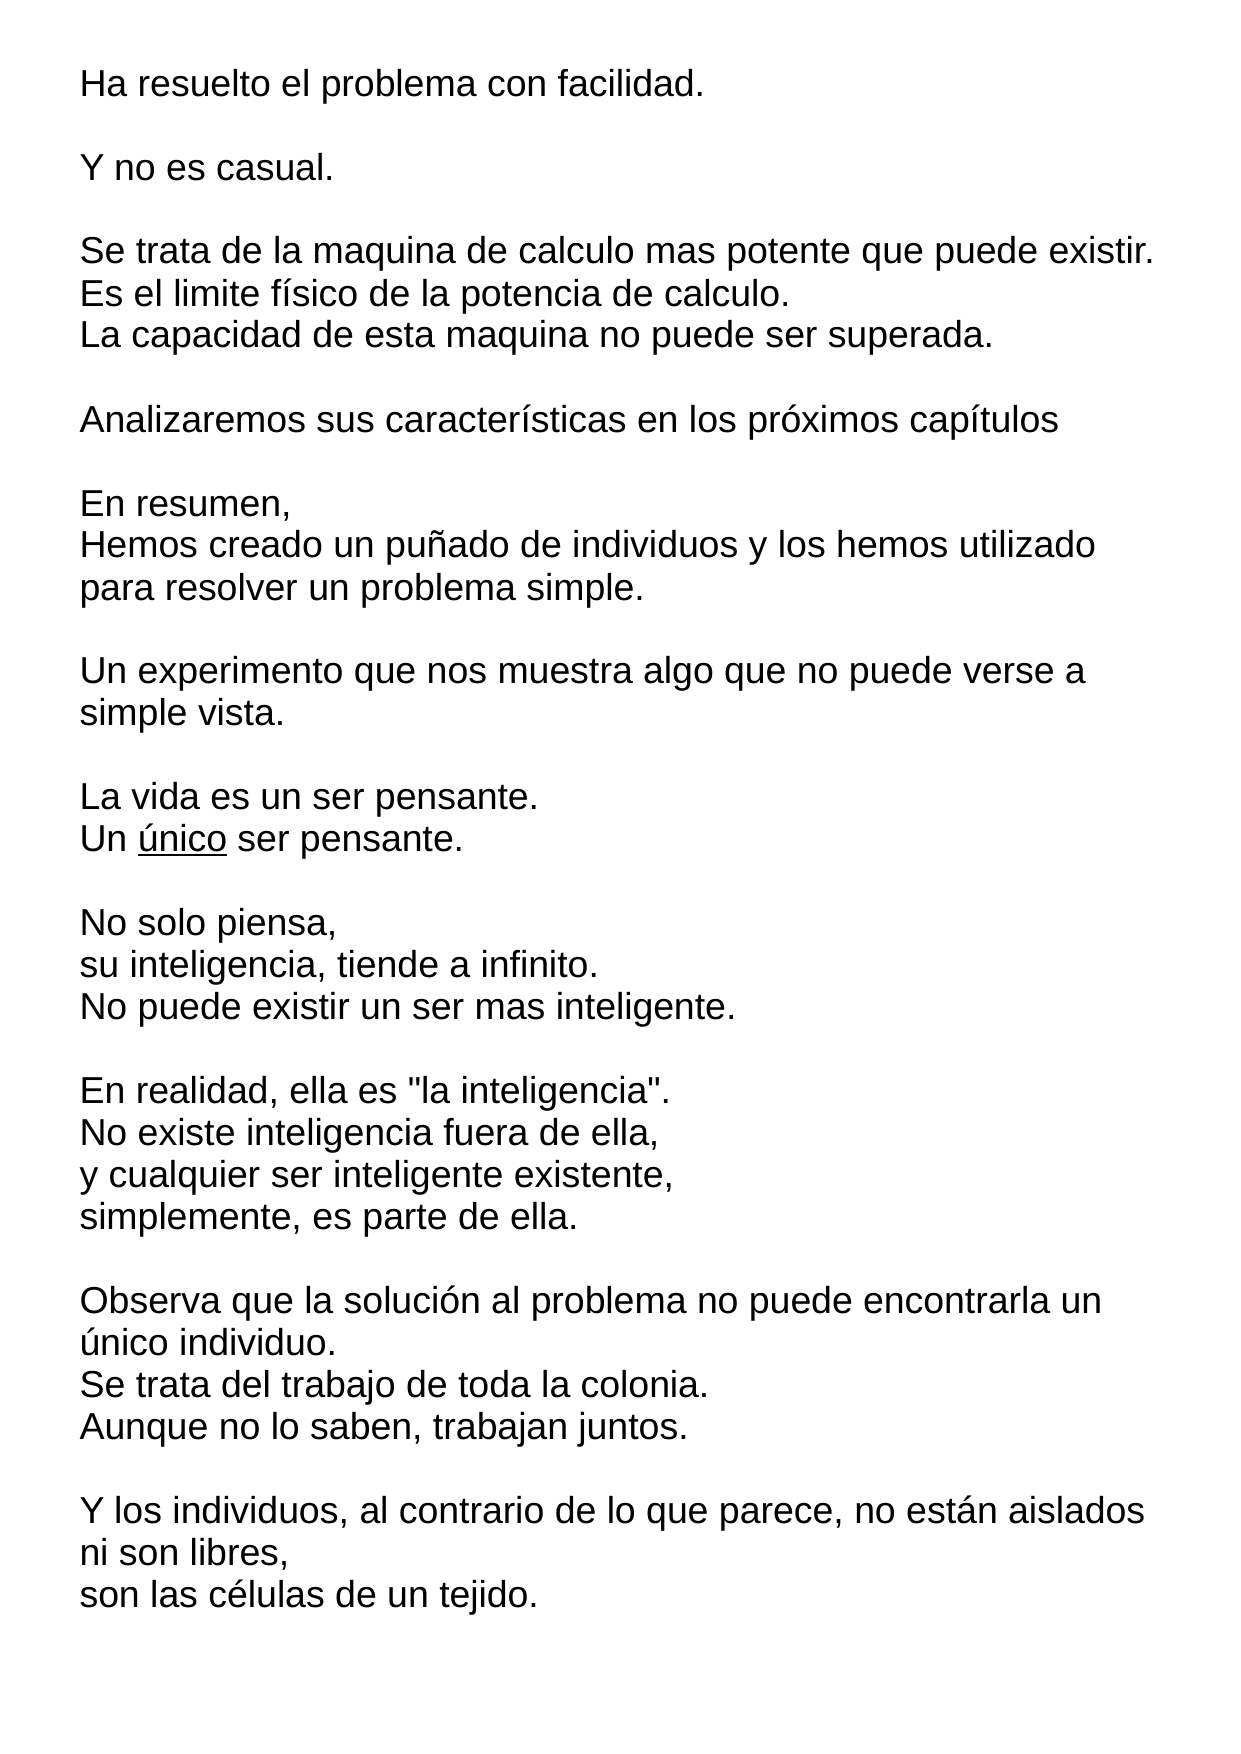

Ha resuelto el problema con facilidad.
Y no es casual.
Se trata de la maquina de calculo mas potente que puede existir.
Es el limite físico de la potencia de calculo.
La capacidad de esta maquina no puede ser superada.
Analizaremos sus características en los próximos capítulos
En resumen,
Hemos creado un puñado de individuos y los hemos utilizado para resolver un problema simple.
Un experimento que nos muestra algo que no puede verse a simple vista.
La vida es un ser pensante.
Un único ser pensante.
No solo piensa,
su inteligencia, tiende a infinito.
No puede existir un ser mas inteligente.
En realidad, ella es "la inteligencia".
No existe inteligencia fuera de ella,
y cualquier ser inteligente existente,
simplemente, es parte de ella.
Observa que la solución al problema no puede encontrarla un único individuo.
Se trata del trabajo de toda la colonia.
Aunque no lo saben, trabajan juntos.
Y los individuos, al contrario de lo que parece, no están aislados ni son libres,
son las células de un tejido.